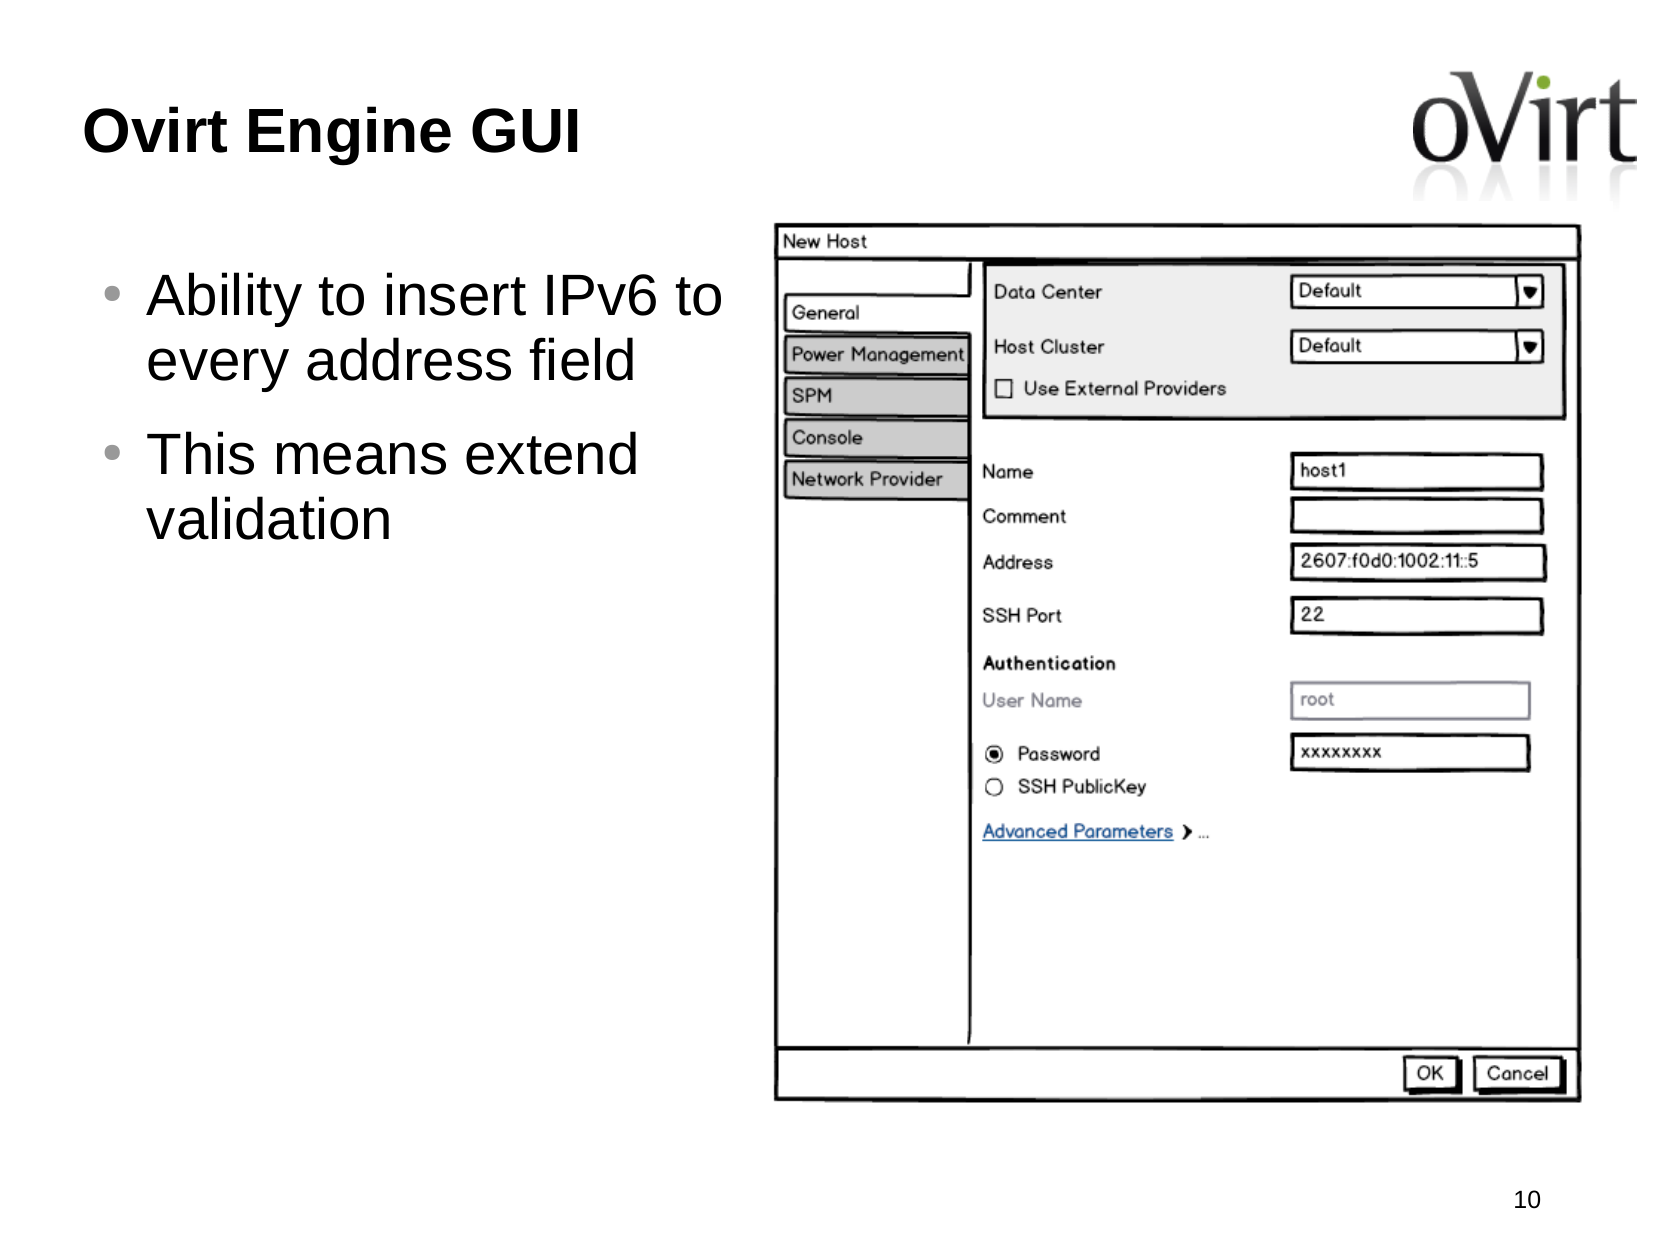

# Ovirt Engine GUI
Ability to insert IPv6 to every address field
This means extend validation